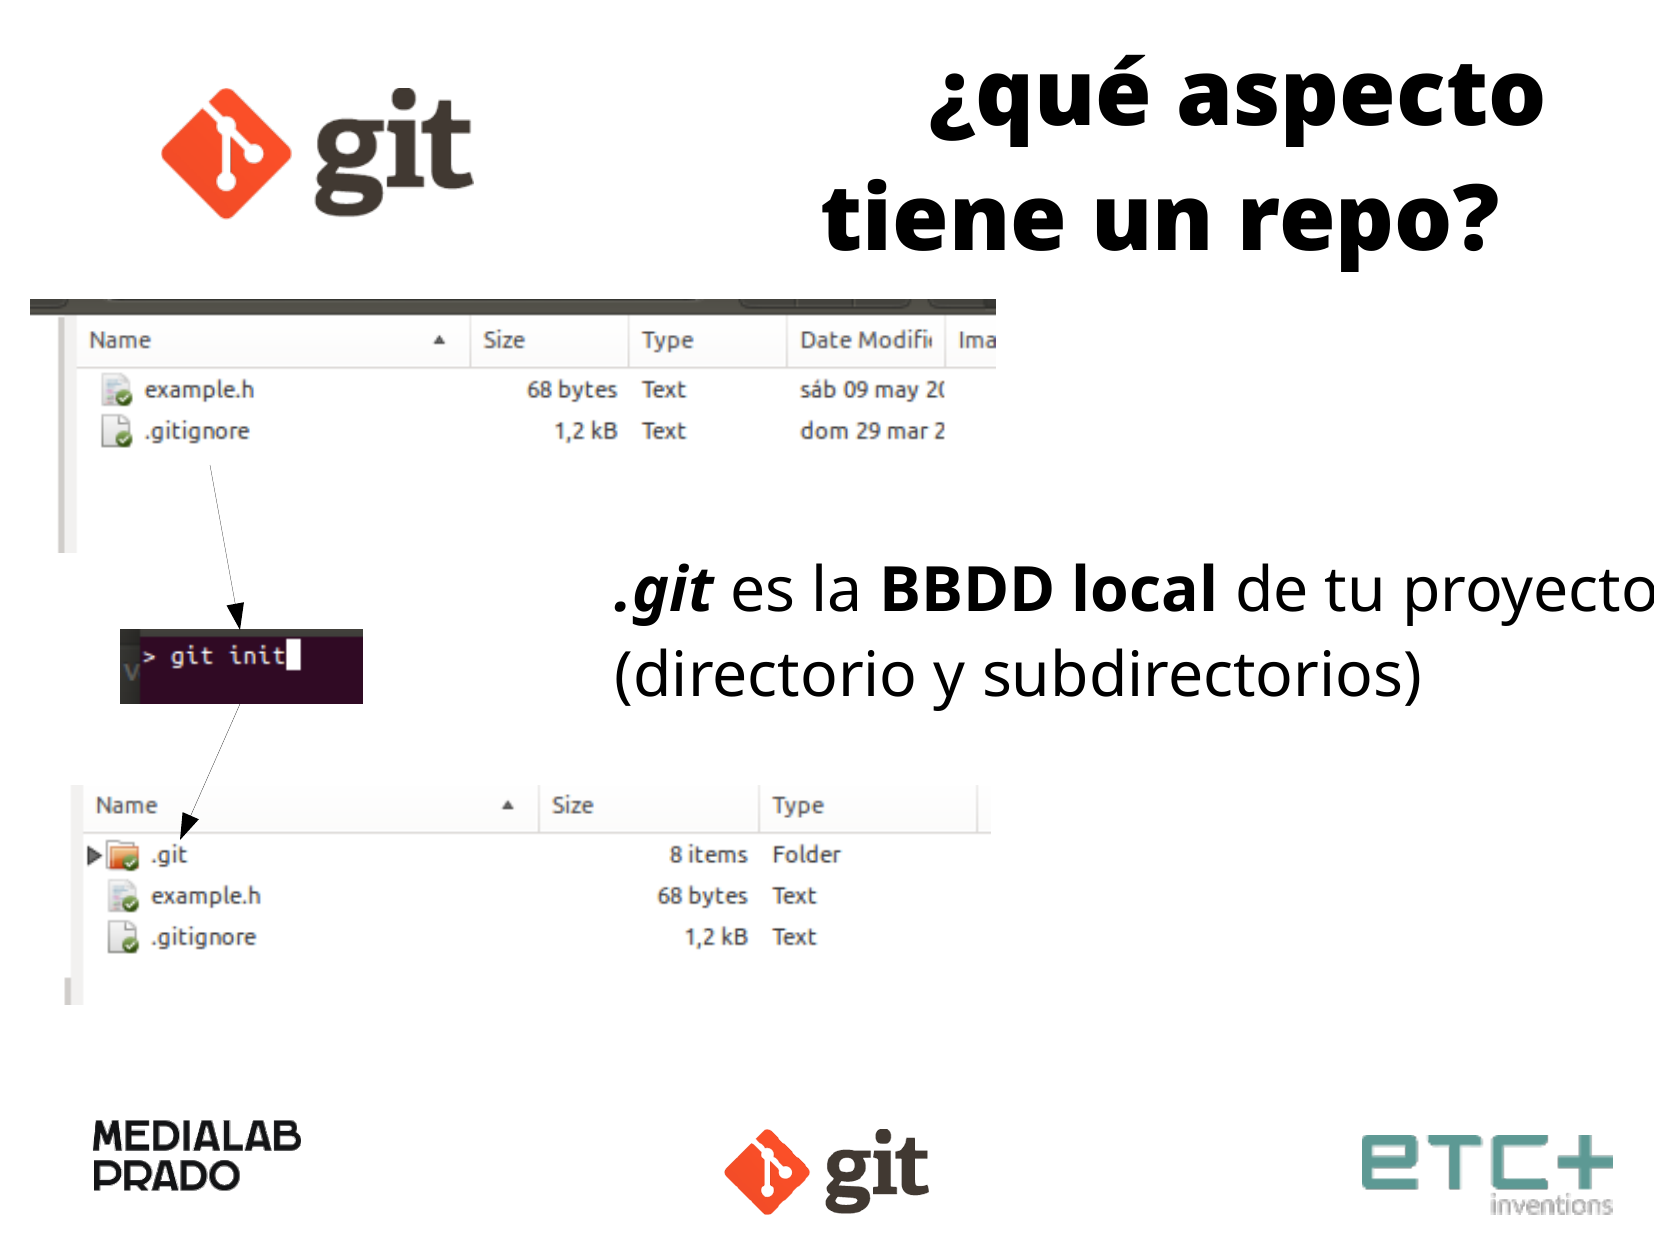

# ¿qué aspecto tiene un repo?
.git es la BBDD local de tu proyecto
(directorio y subdirectorios)